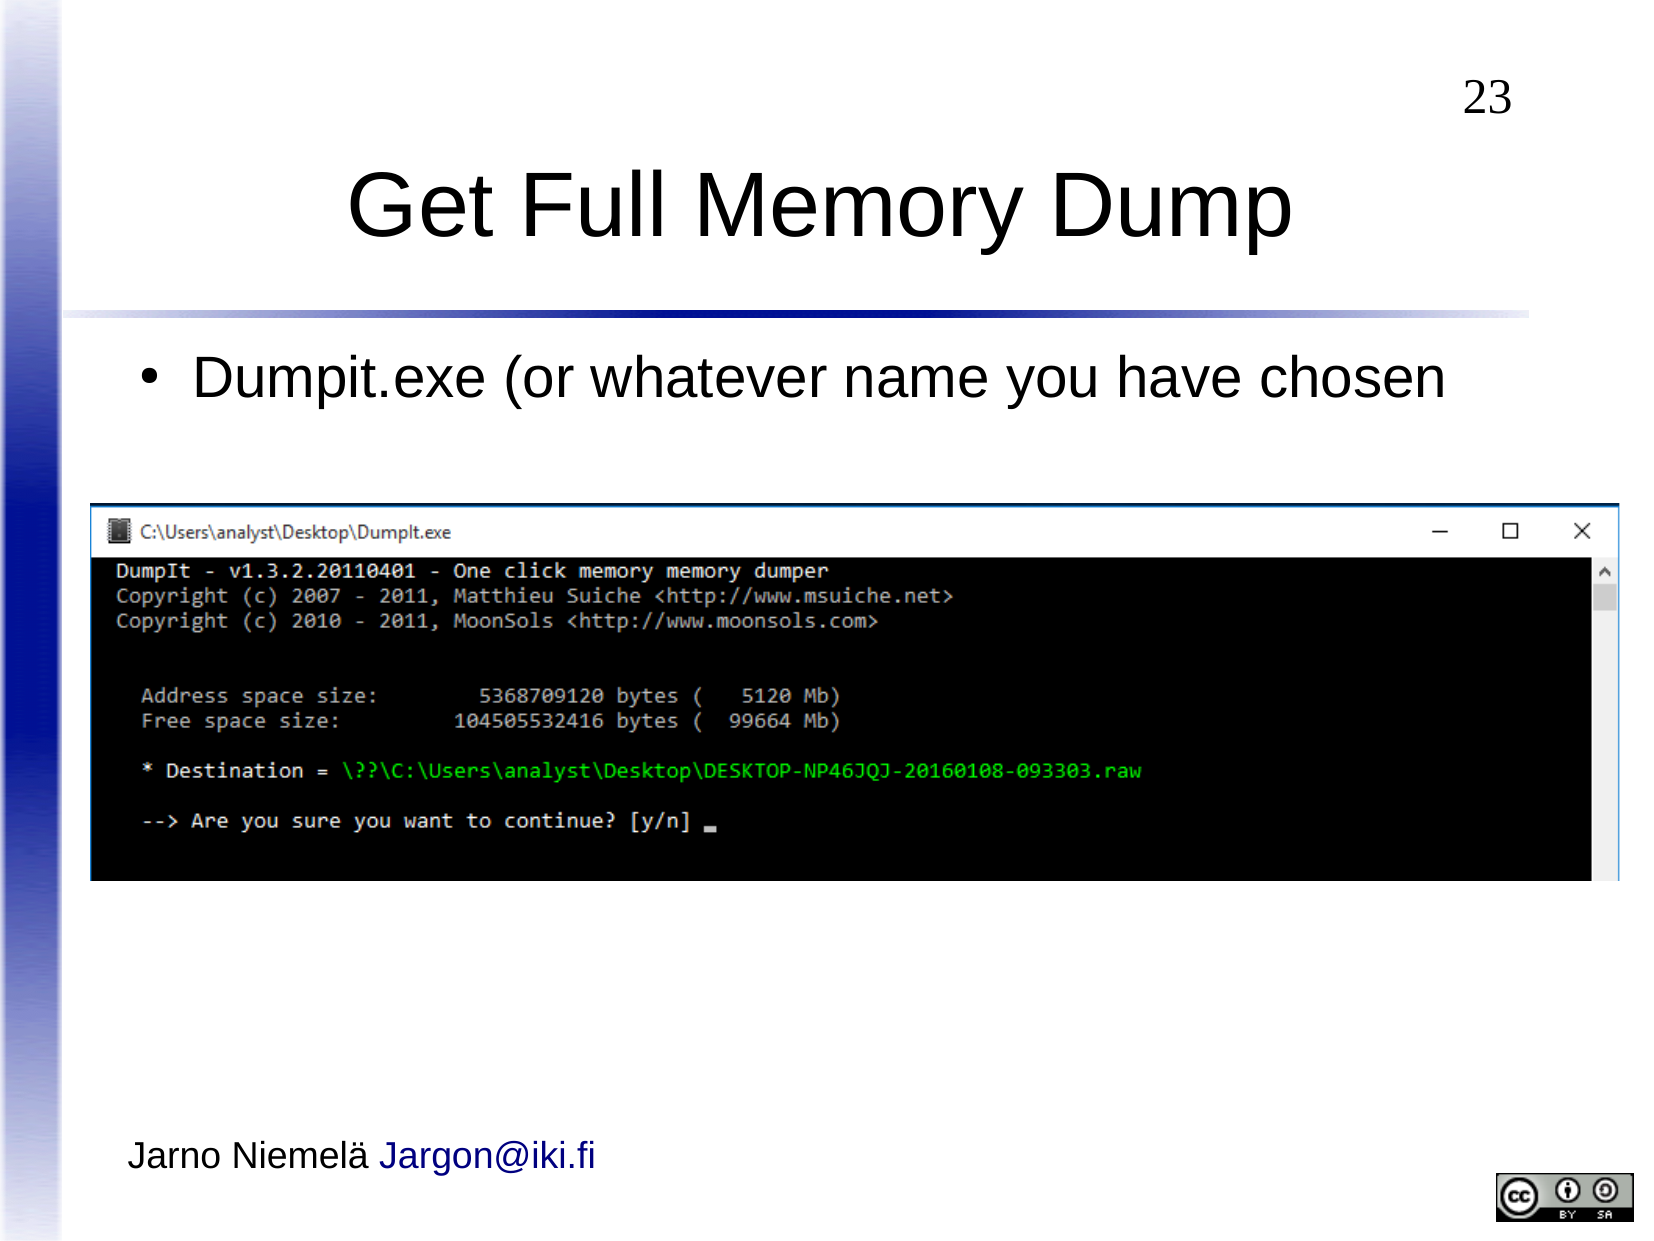

# Get Full Memory Dump
Dumpit.exe (or whatever name you have chosen